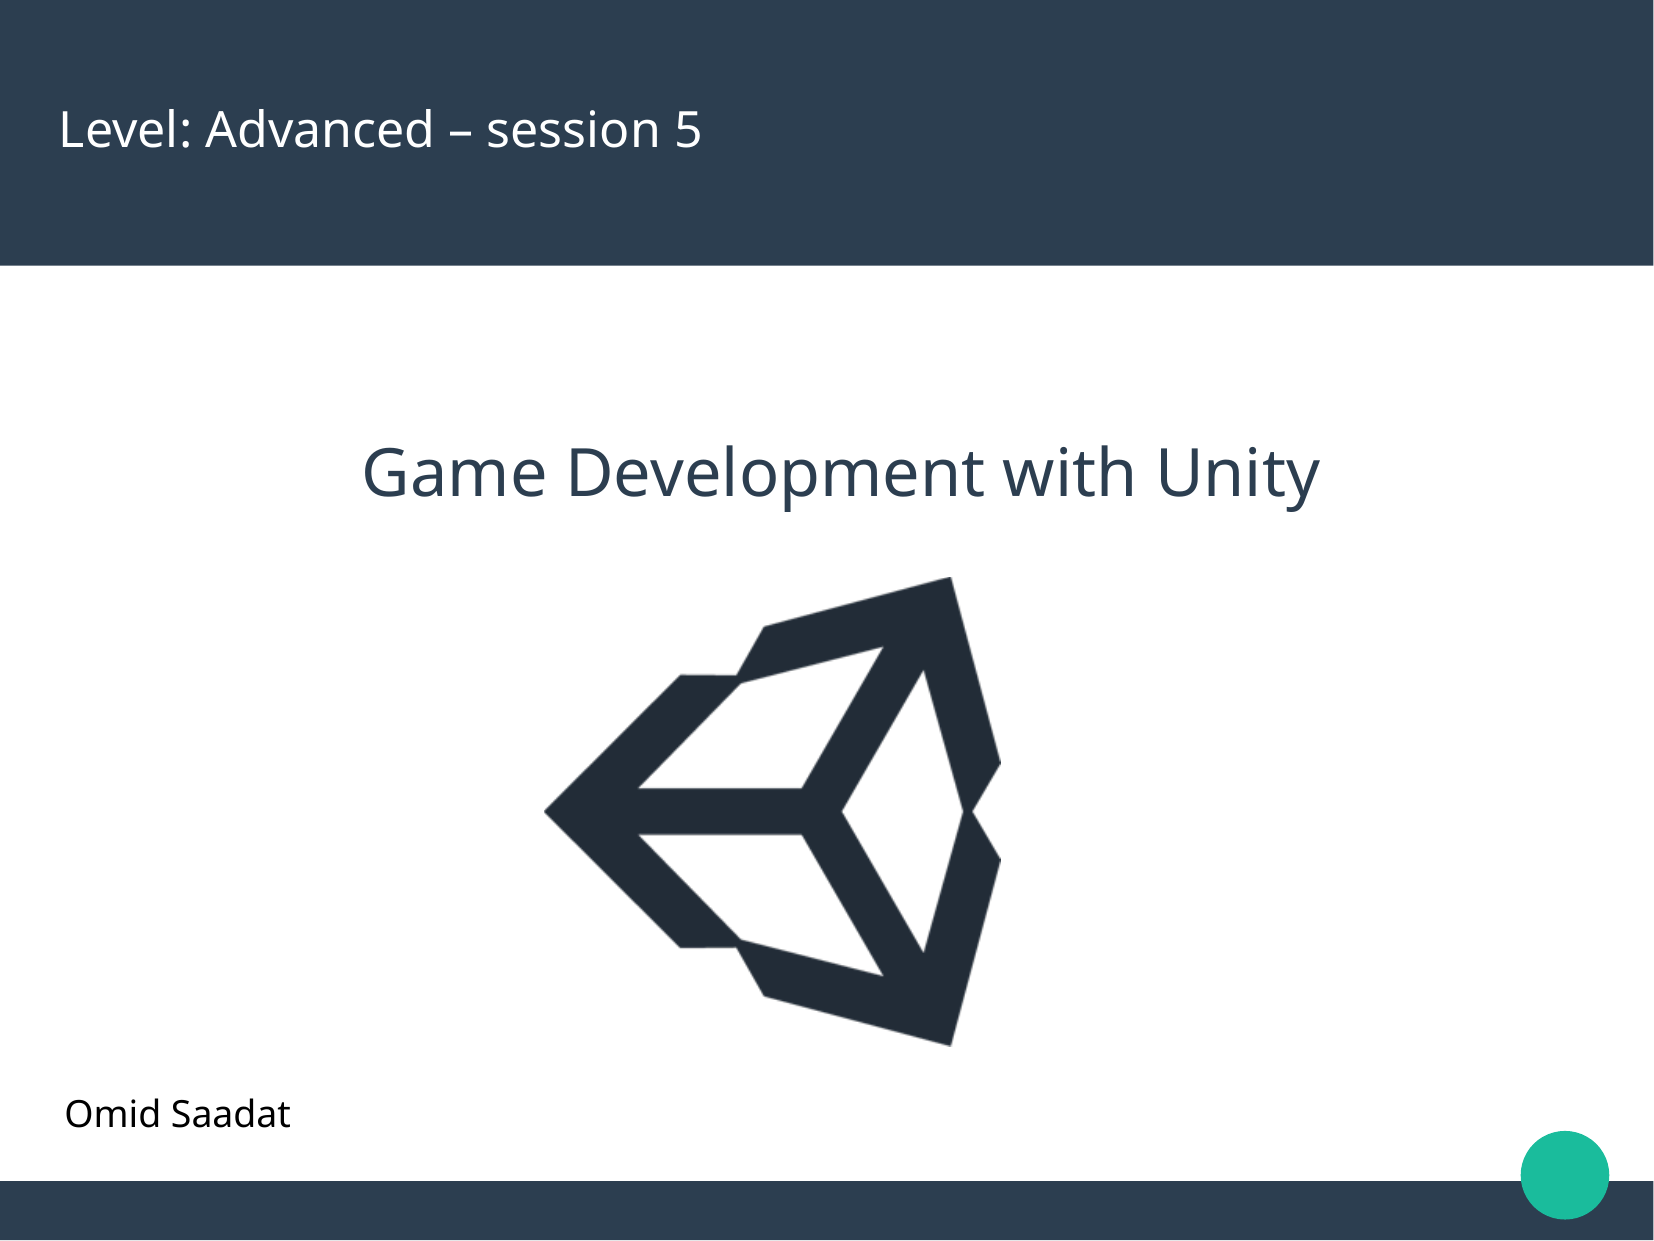

# Level: Advanced – session 5
Game Development with Unity
Omid Saadat